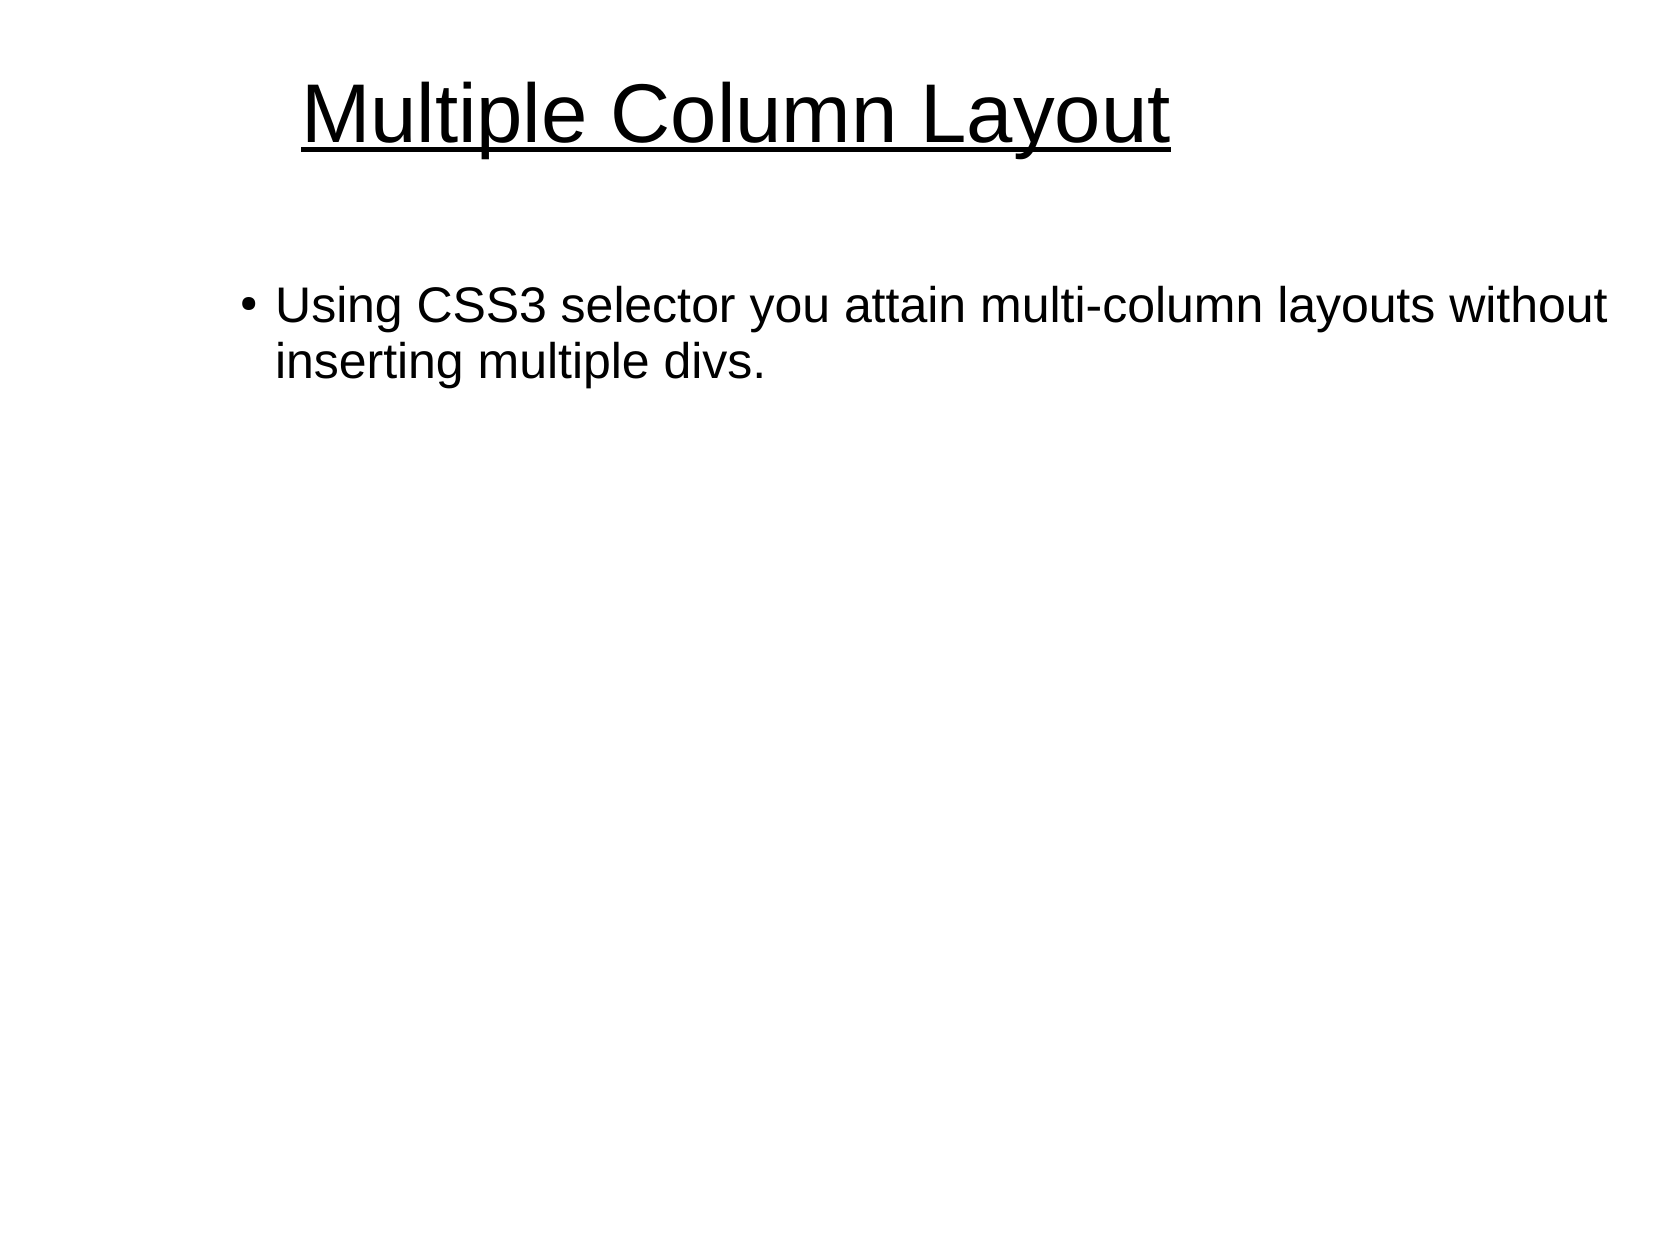

Multiple Column Layout
Using CSS3 selector you attain multi-column layouts without
inserting multiple divs.